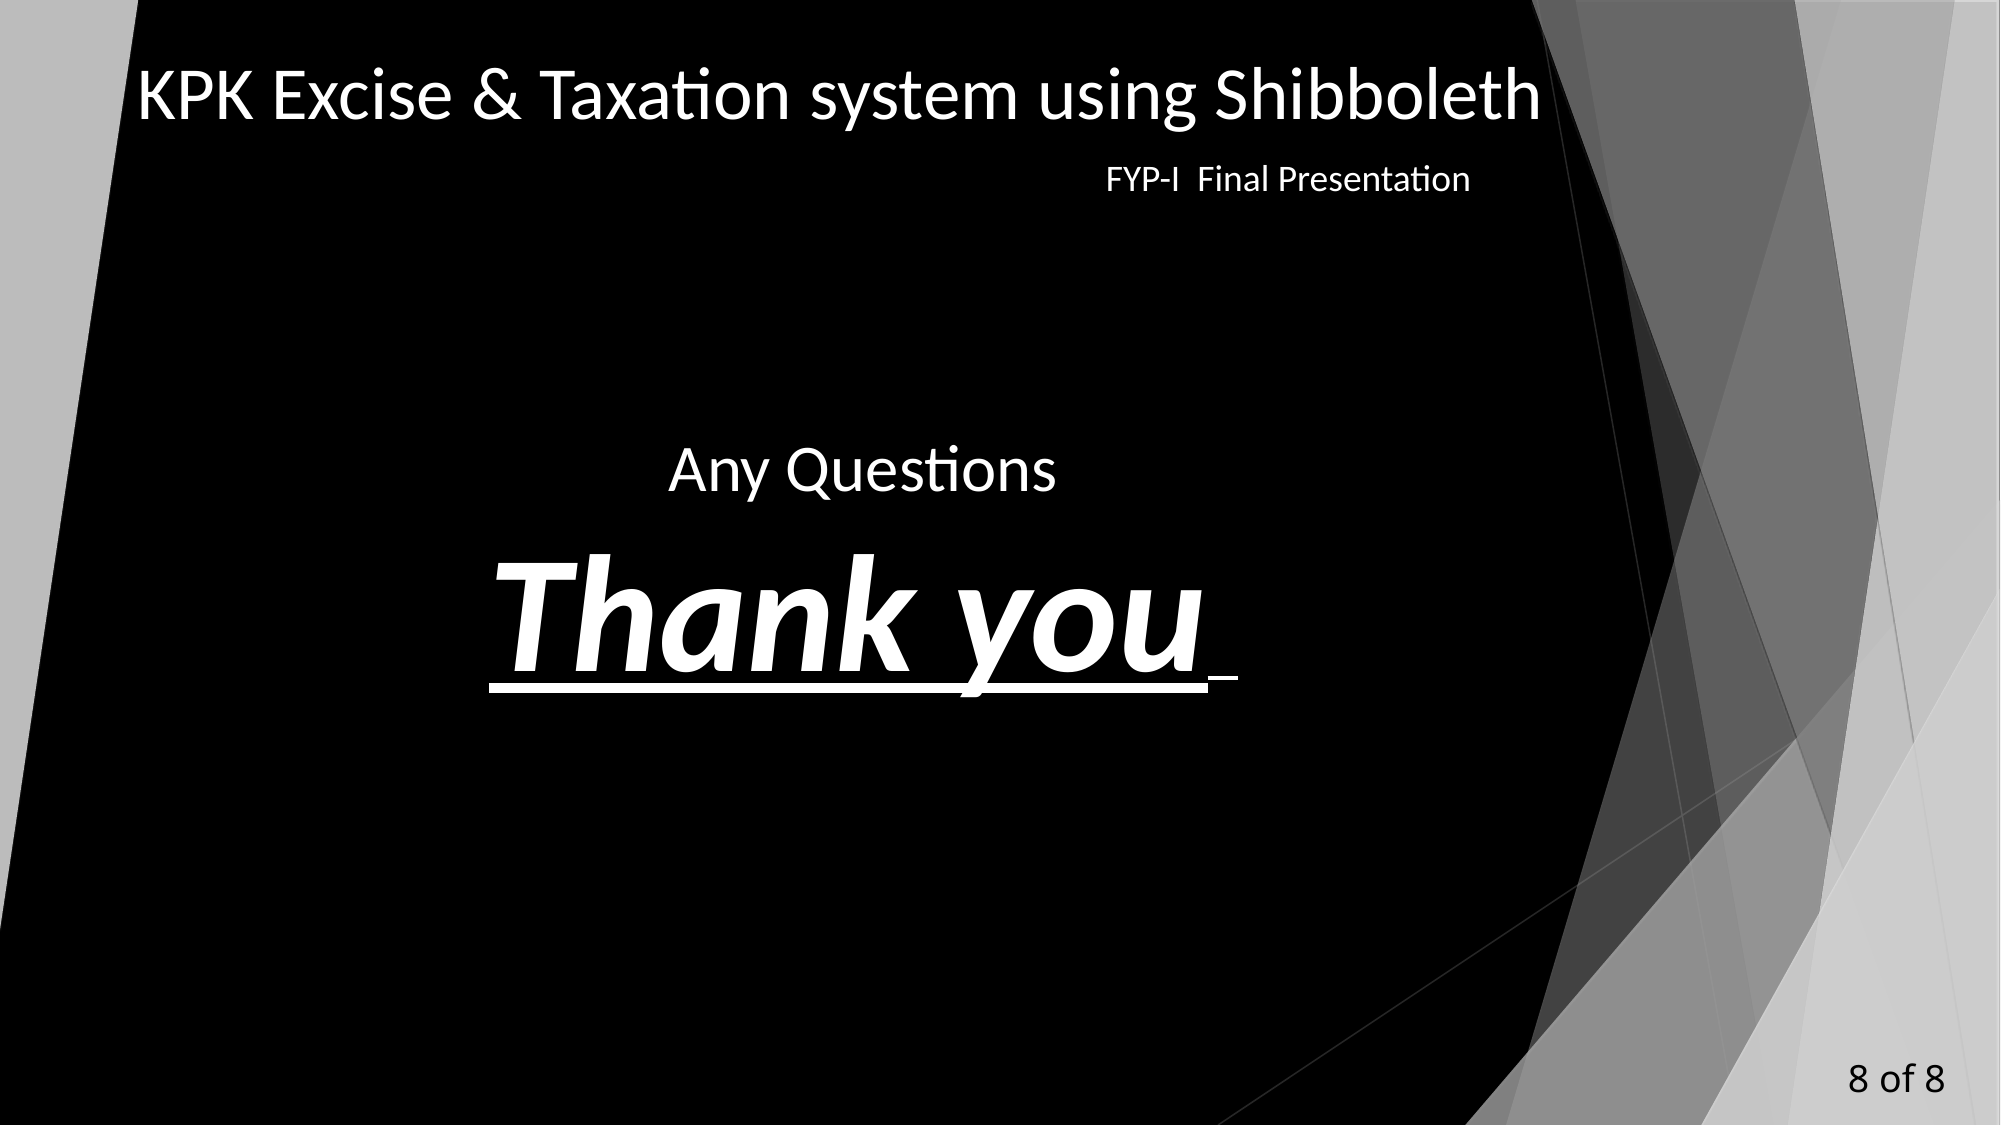

KPK Excise & Taxation system using Shibboleth
FYP-I Final Presentation
Any Questions
Thank you
 8 of 8